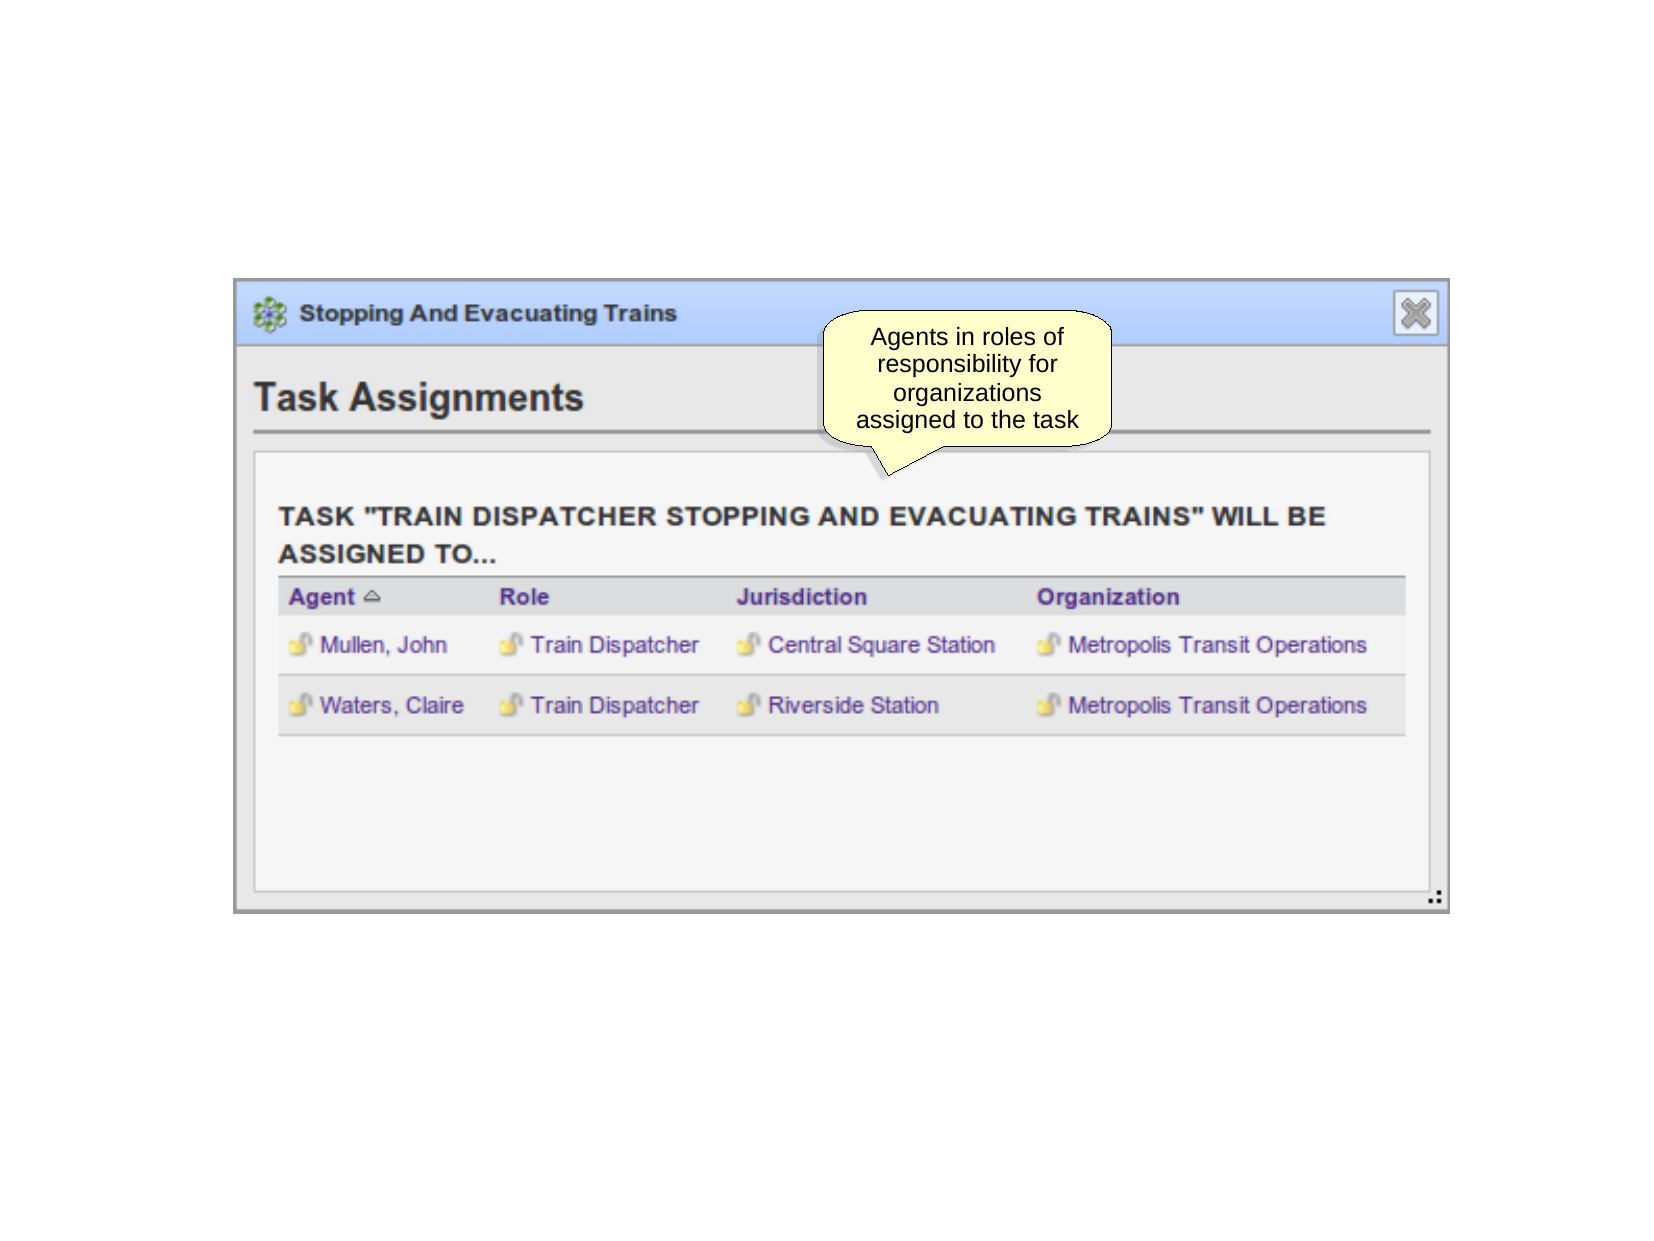

Agents in roles of responsibility for organizations assigned to the task